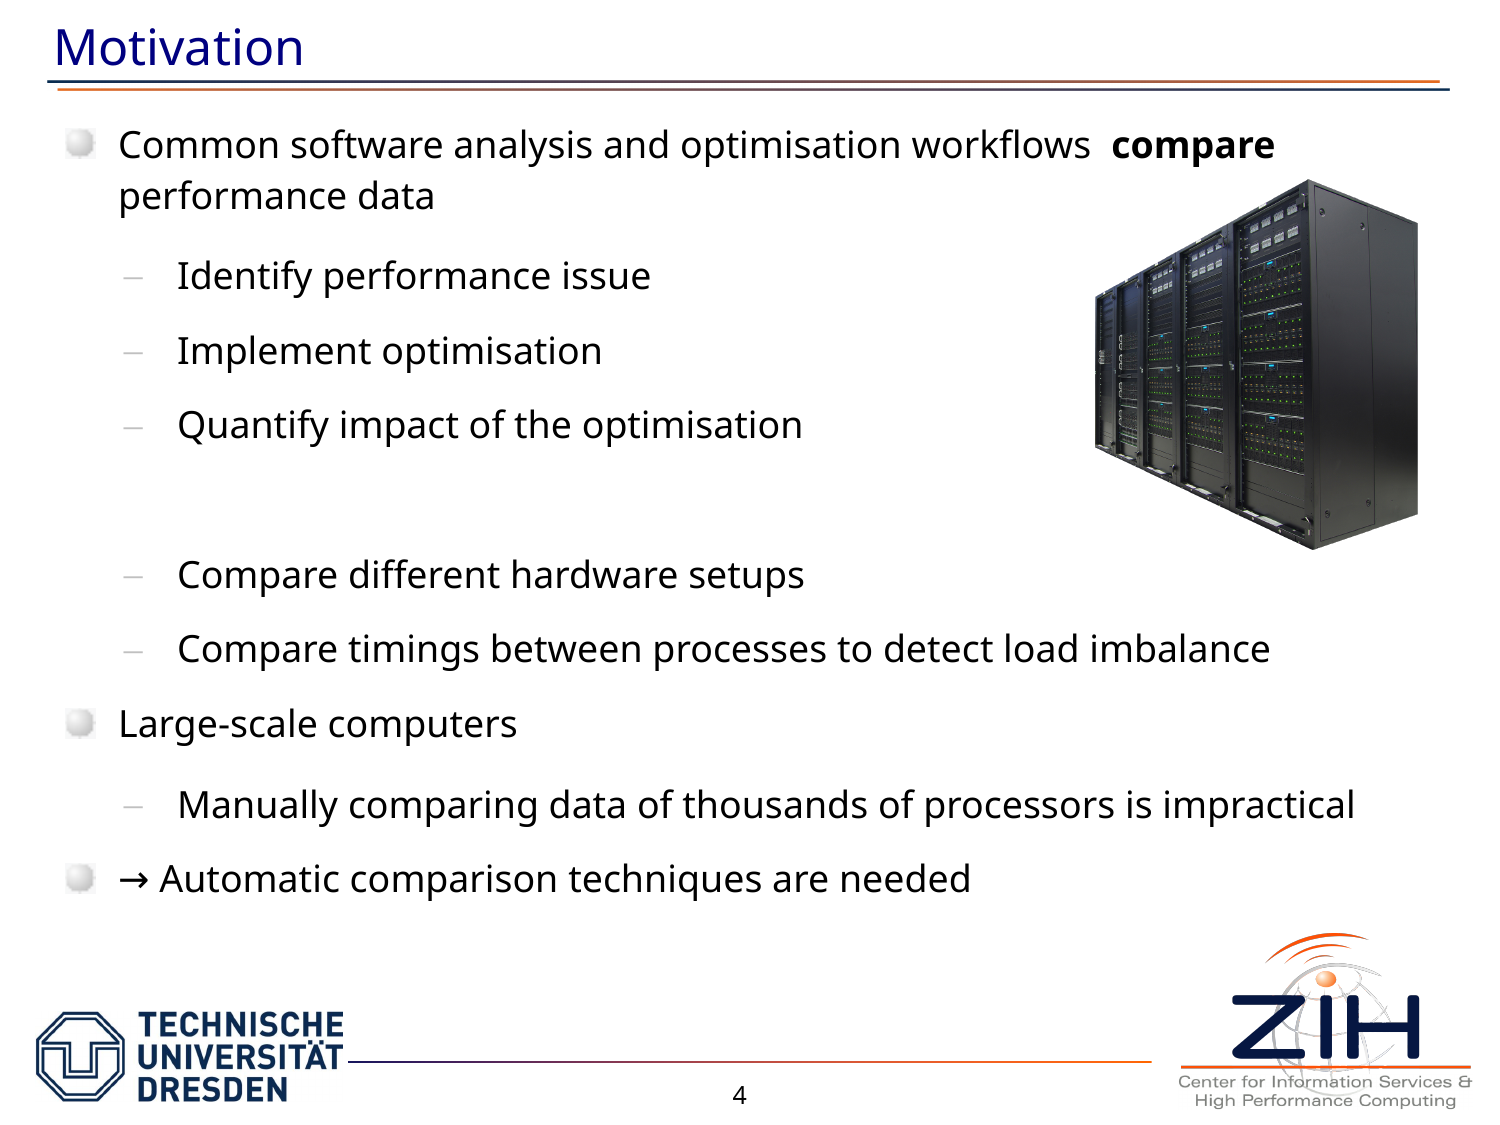

# Motivation
Common software analysis and optimisation workflows compare performance data
Identify performance issue
Implement optimisation
Quantify impact of the optimisation
Compare different hardware setups
Compare timings between processes to detect load imbalance
Large-scale computers
Manually comparing data of thousands of processors is impractical
→ Automatic comparison techniques are needed
4